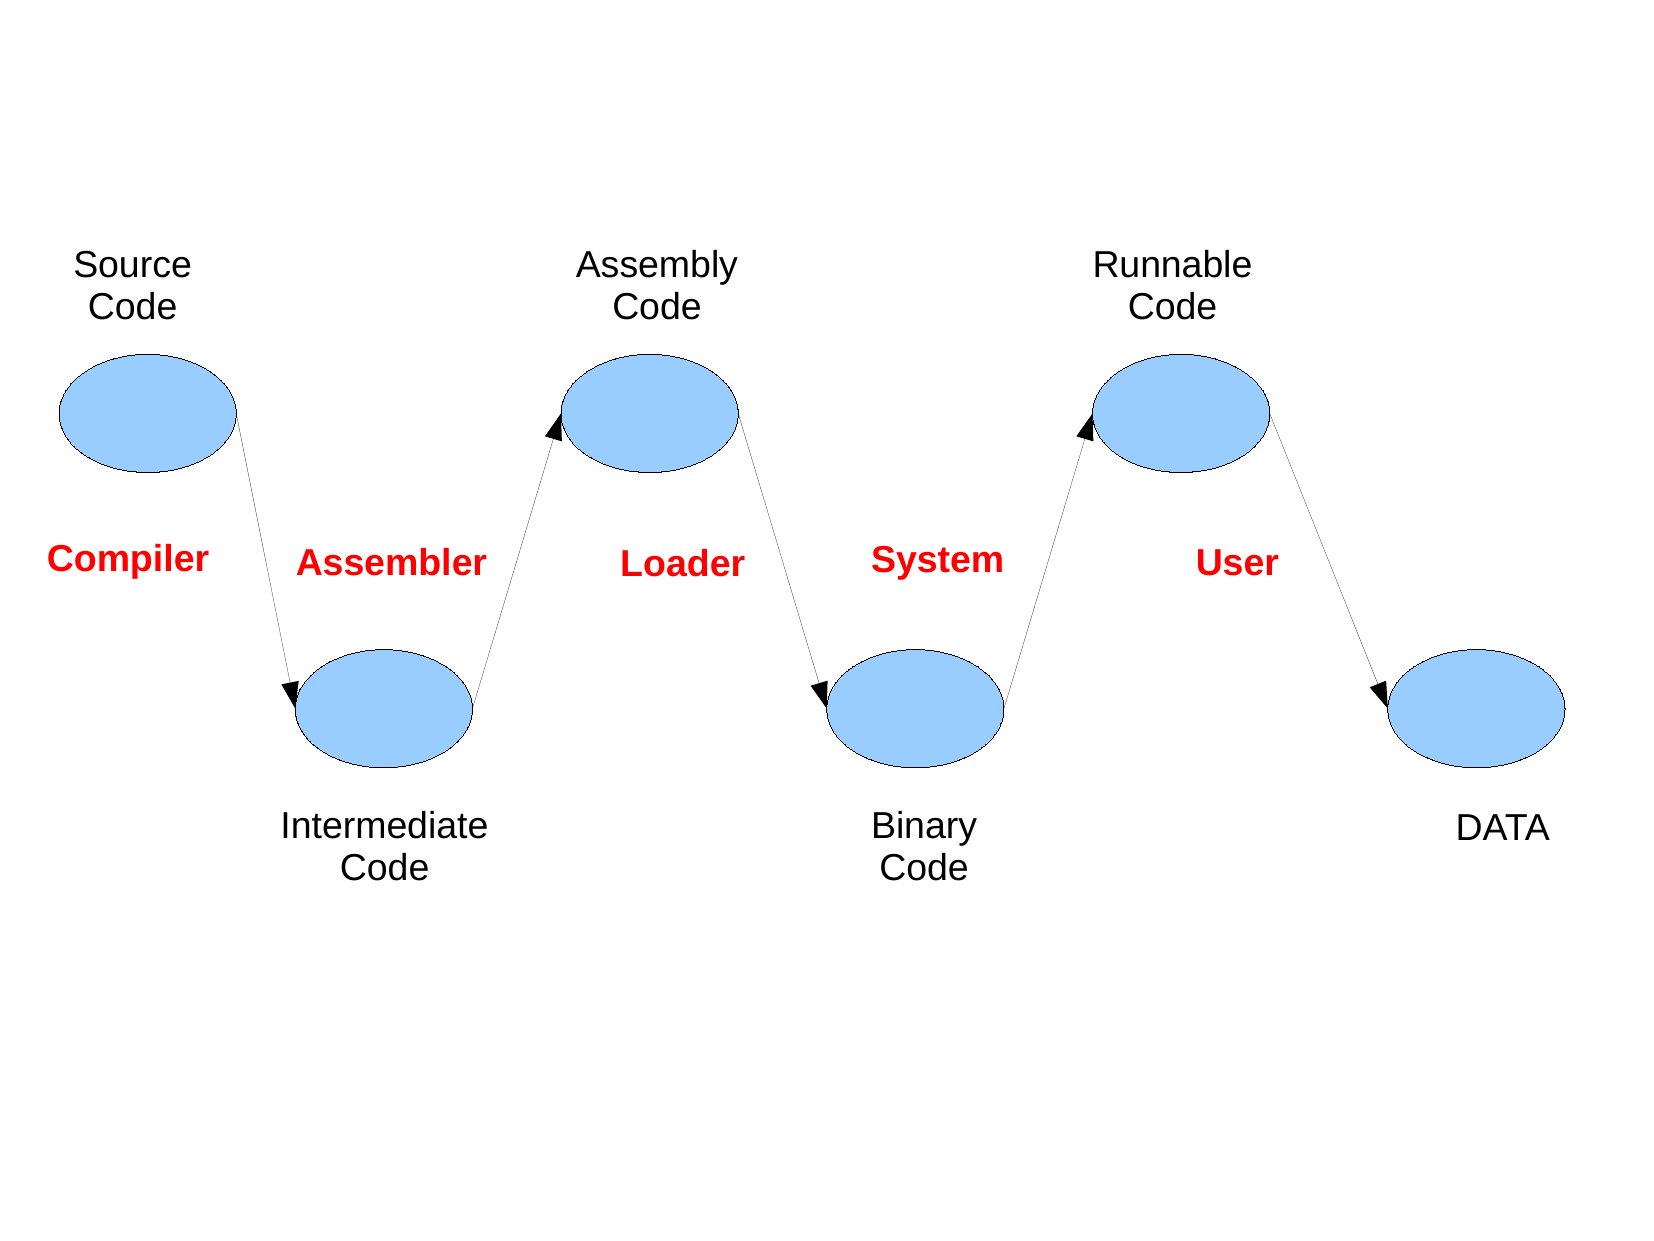

Source
Code
Assembly
Code
Runnable
Code
Compiler
System
Assembler
User
Loader
Intermediate
Code
Binary
Code
DATA